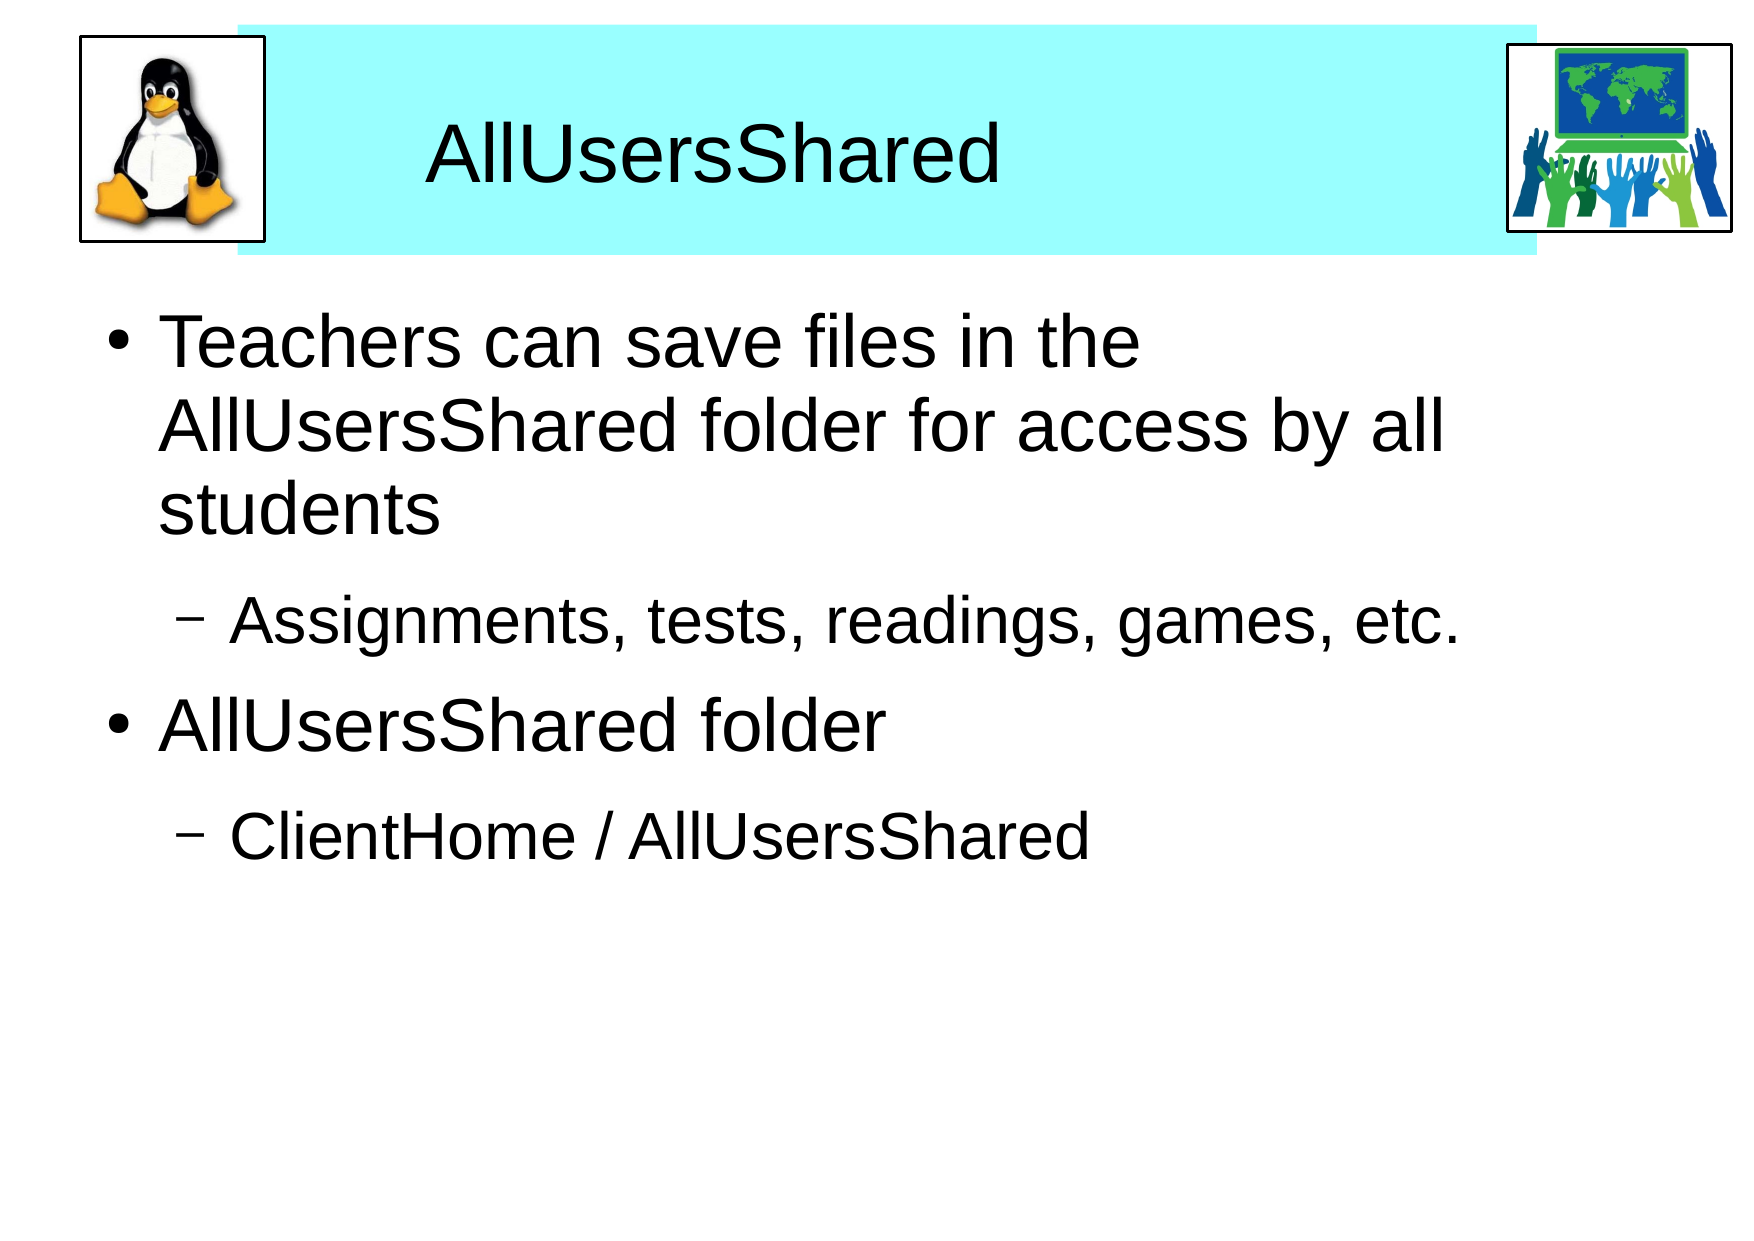

# AllUsersShared
Teachers can save files in the AllUsersShared folder for access by all students
Assignments, tests, readings, games, etc.
AllUsersShared folder
ClientHome / AllUsersShared